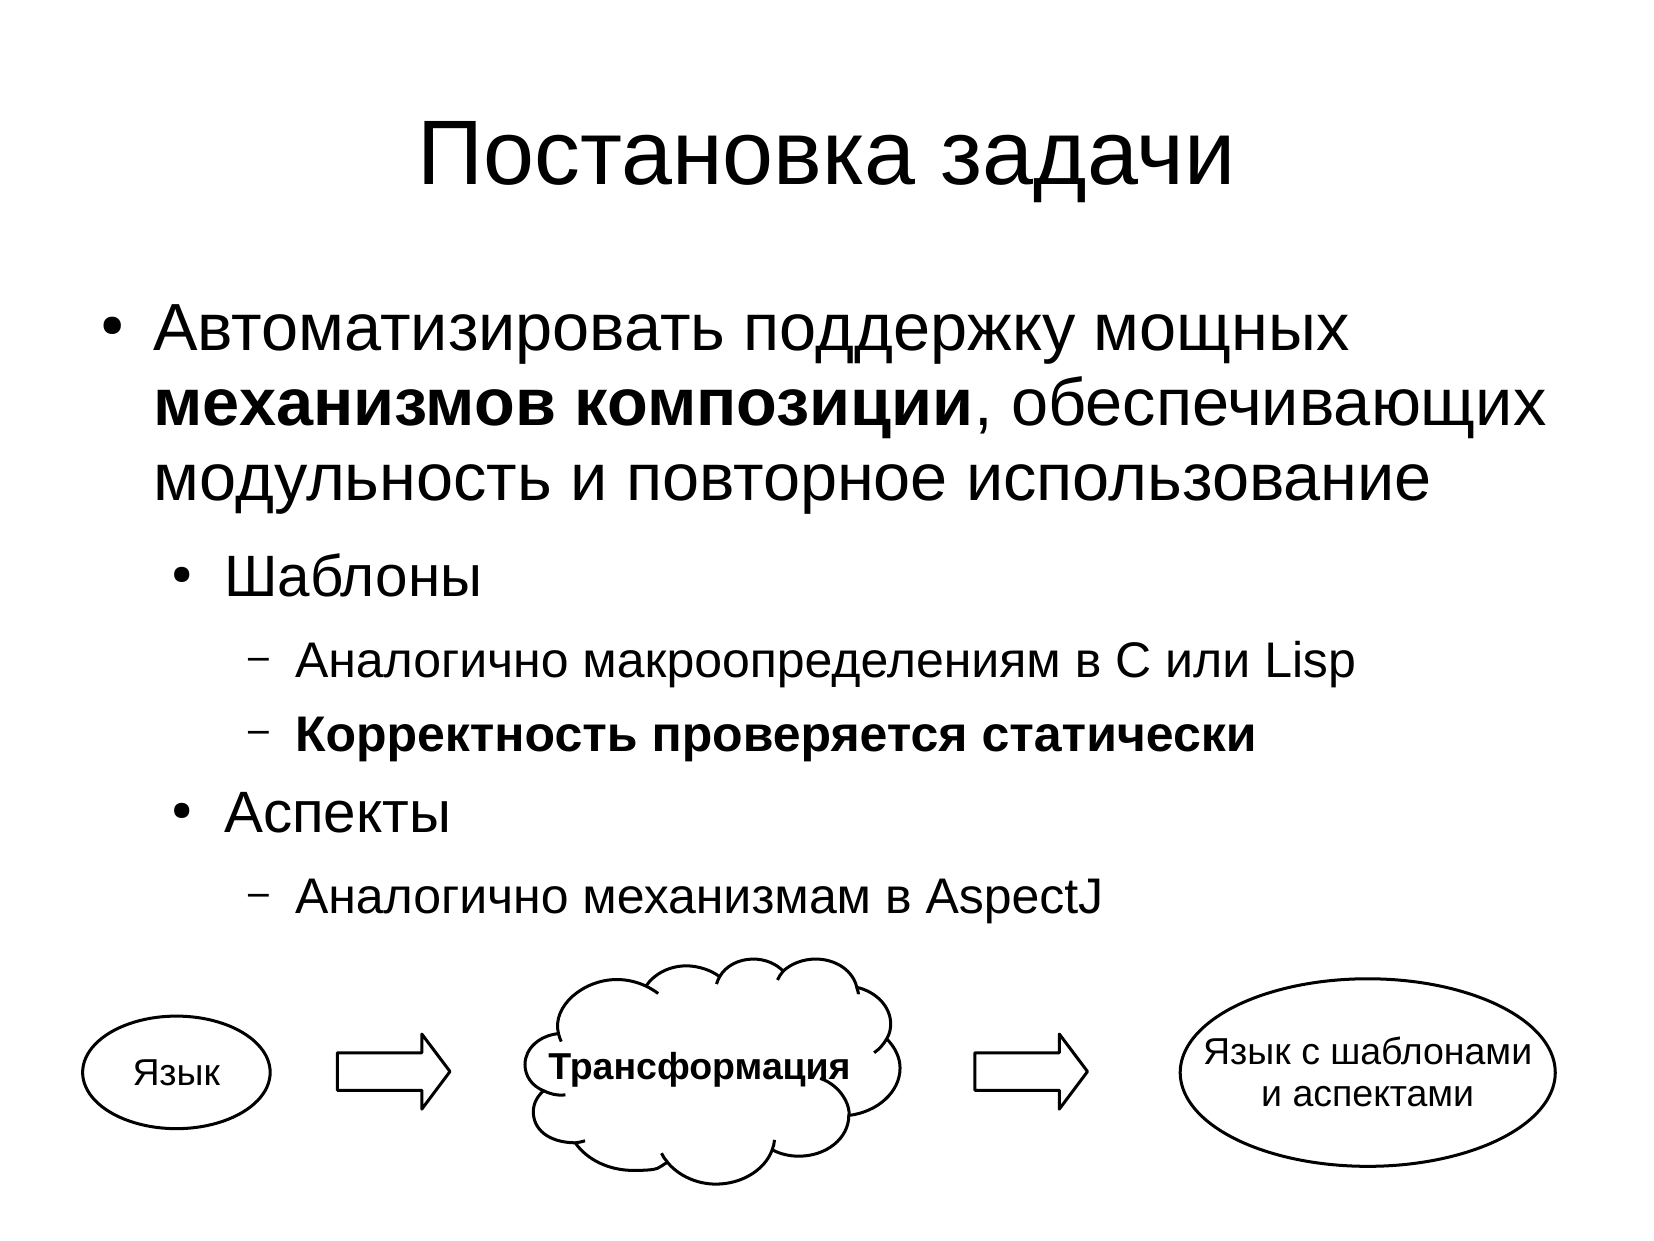

# Постановка задачи
Автоматизировать поддержку мощных механизмов композиции, обеспечивающих модульность и повторное использование
Шаблоны
Аналогично макроопределениям в C или Lisp
Корректность проверяется статически
Аспекты
Аналогично механизмам в AspectJ
Трансформация
Язык с шаблонами
и аспектами
Язык